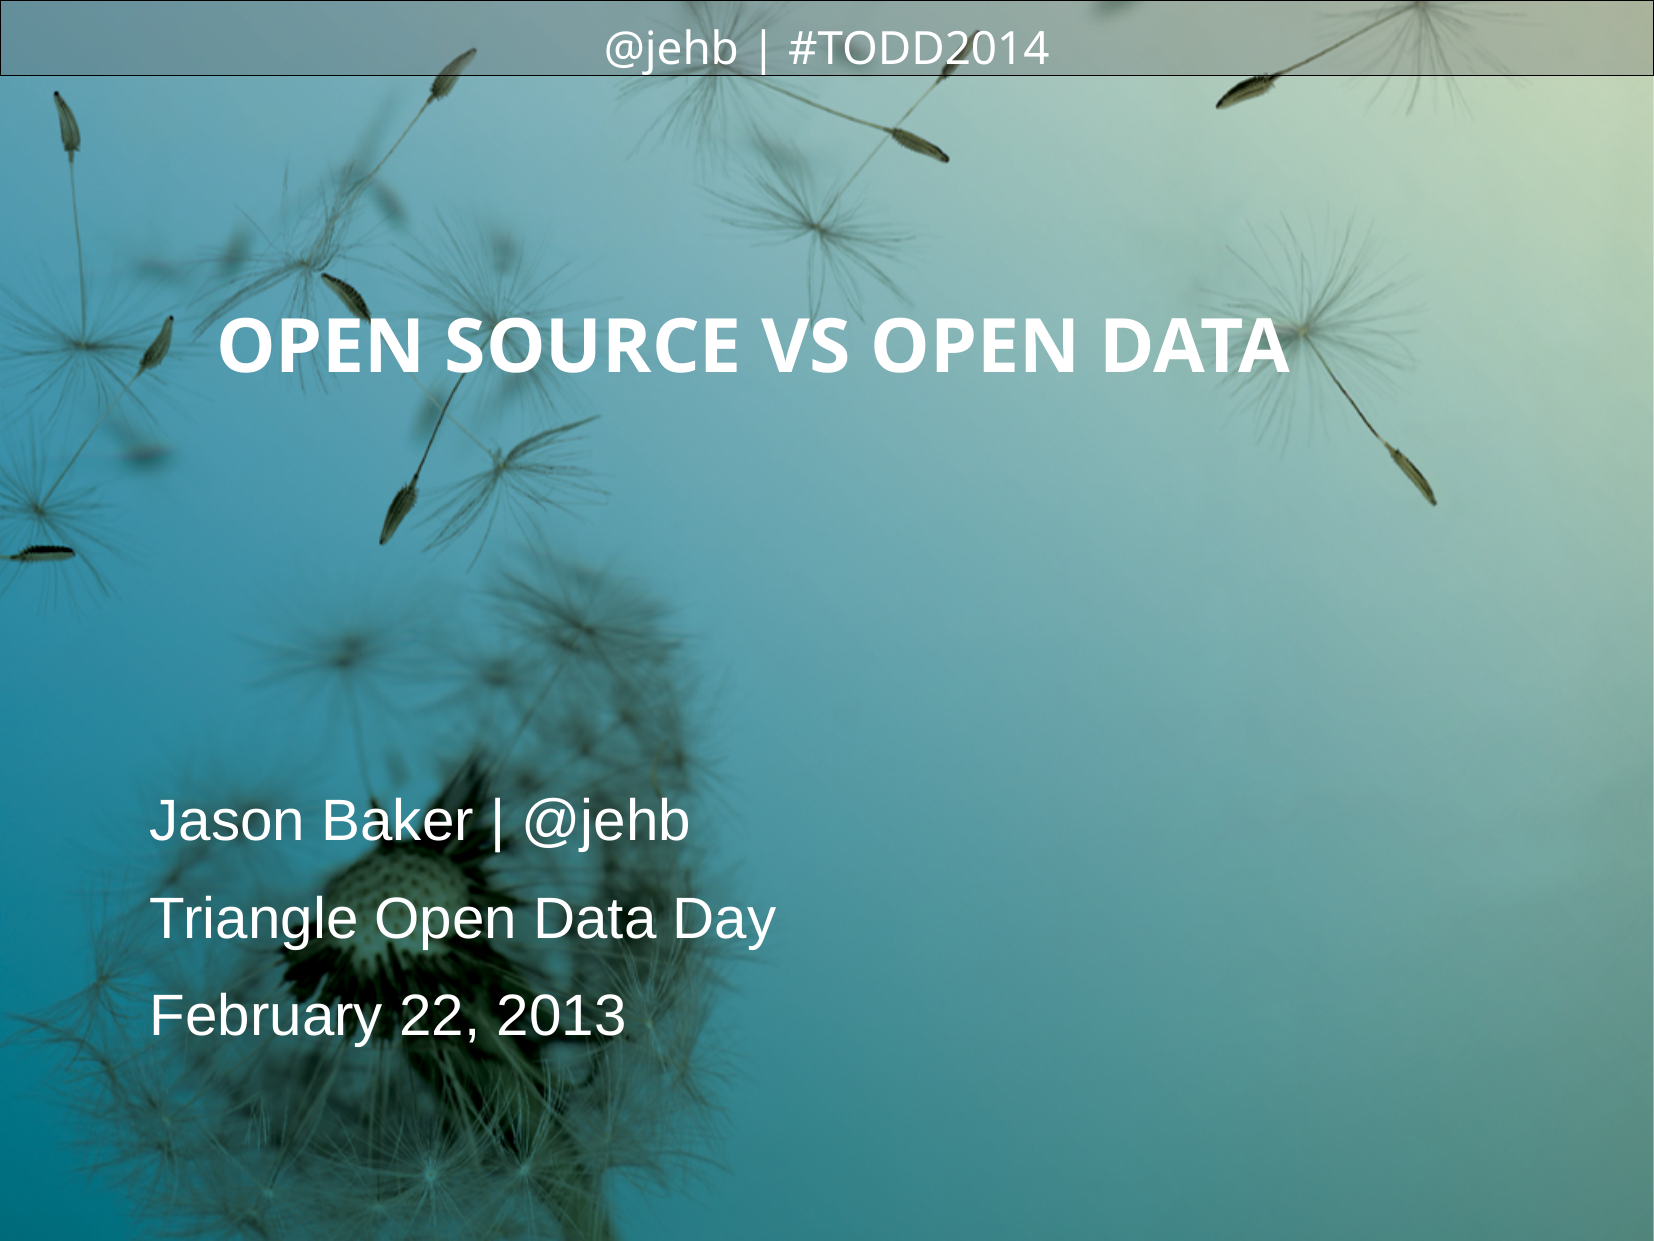

OPEN SOURCE VS OPEN DATA
Jason Baker | @jehb
Triangle Open Data Day
February 22, 2013